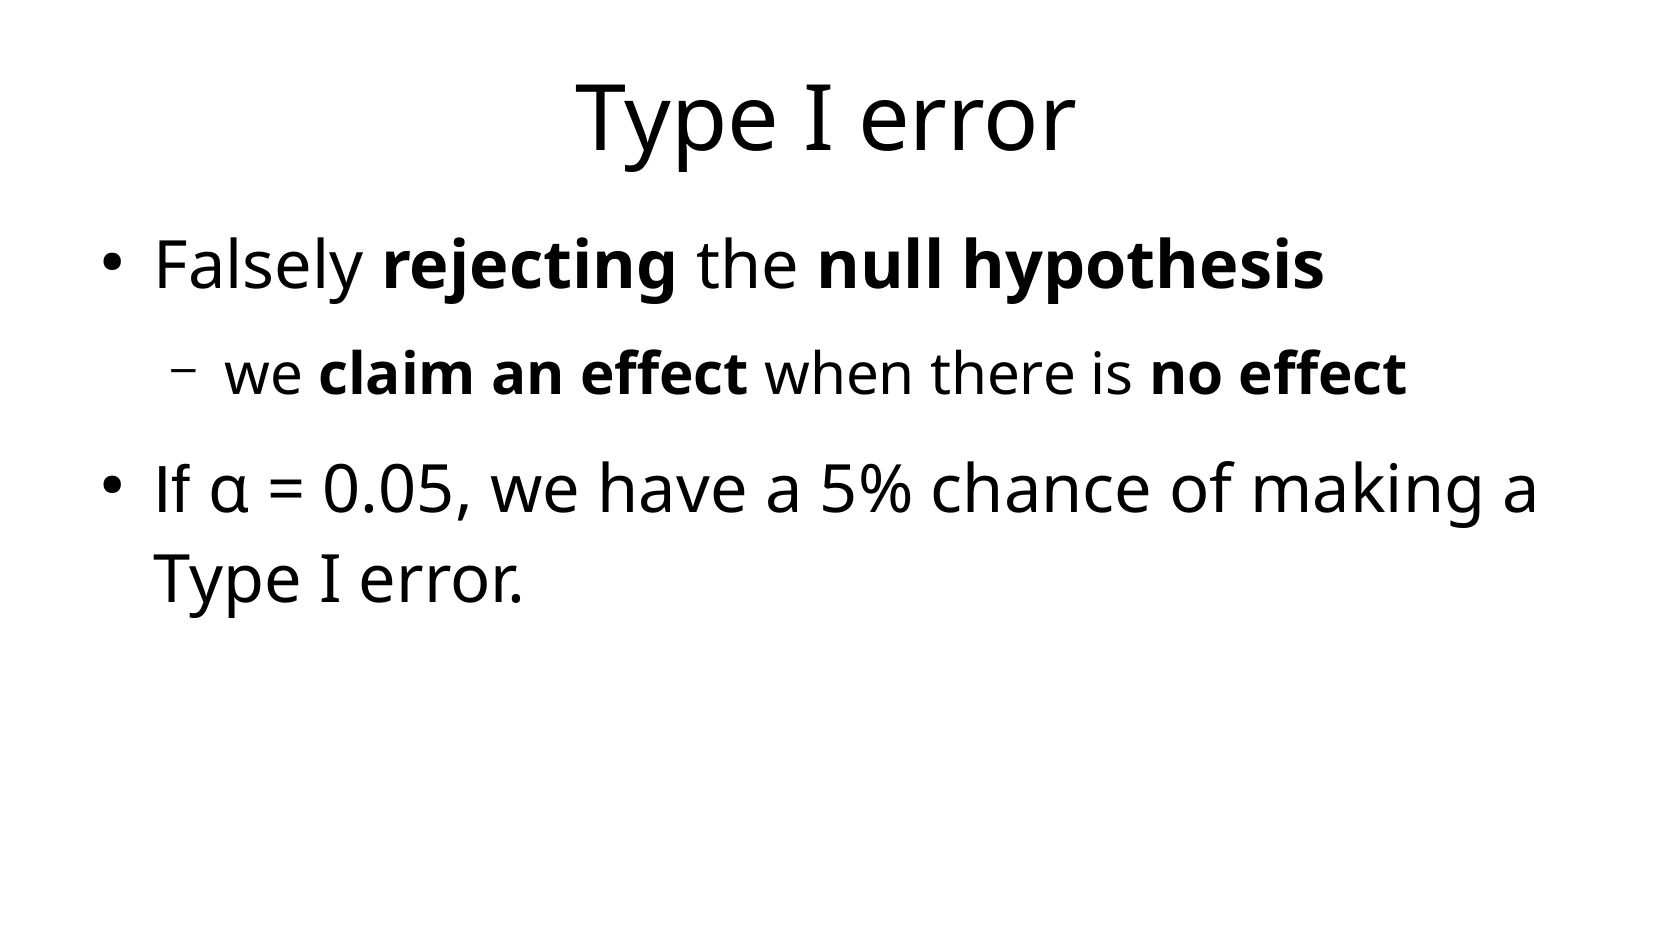

# Type I error
Falsely rejecting the null hypothesis
we claim an effect when there is no effect
If α = 0.05, we have a 5% chance of making a Type I error.